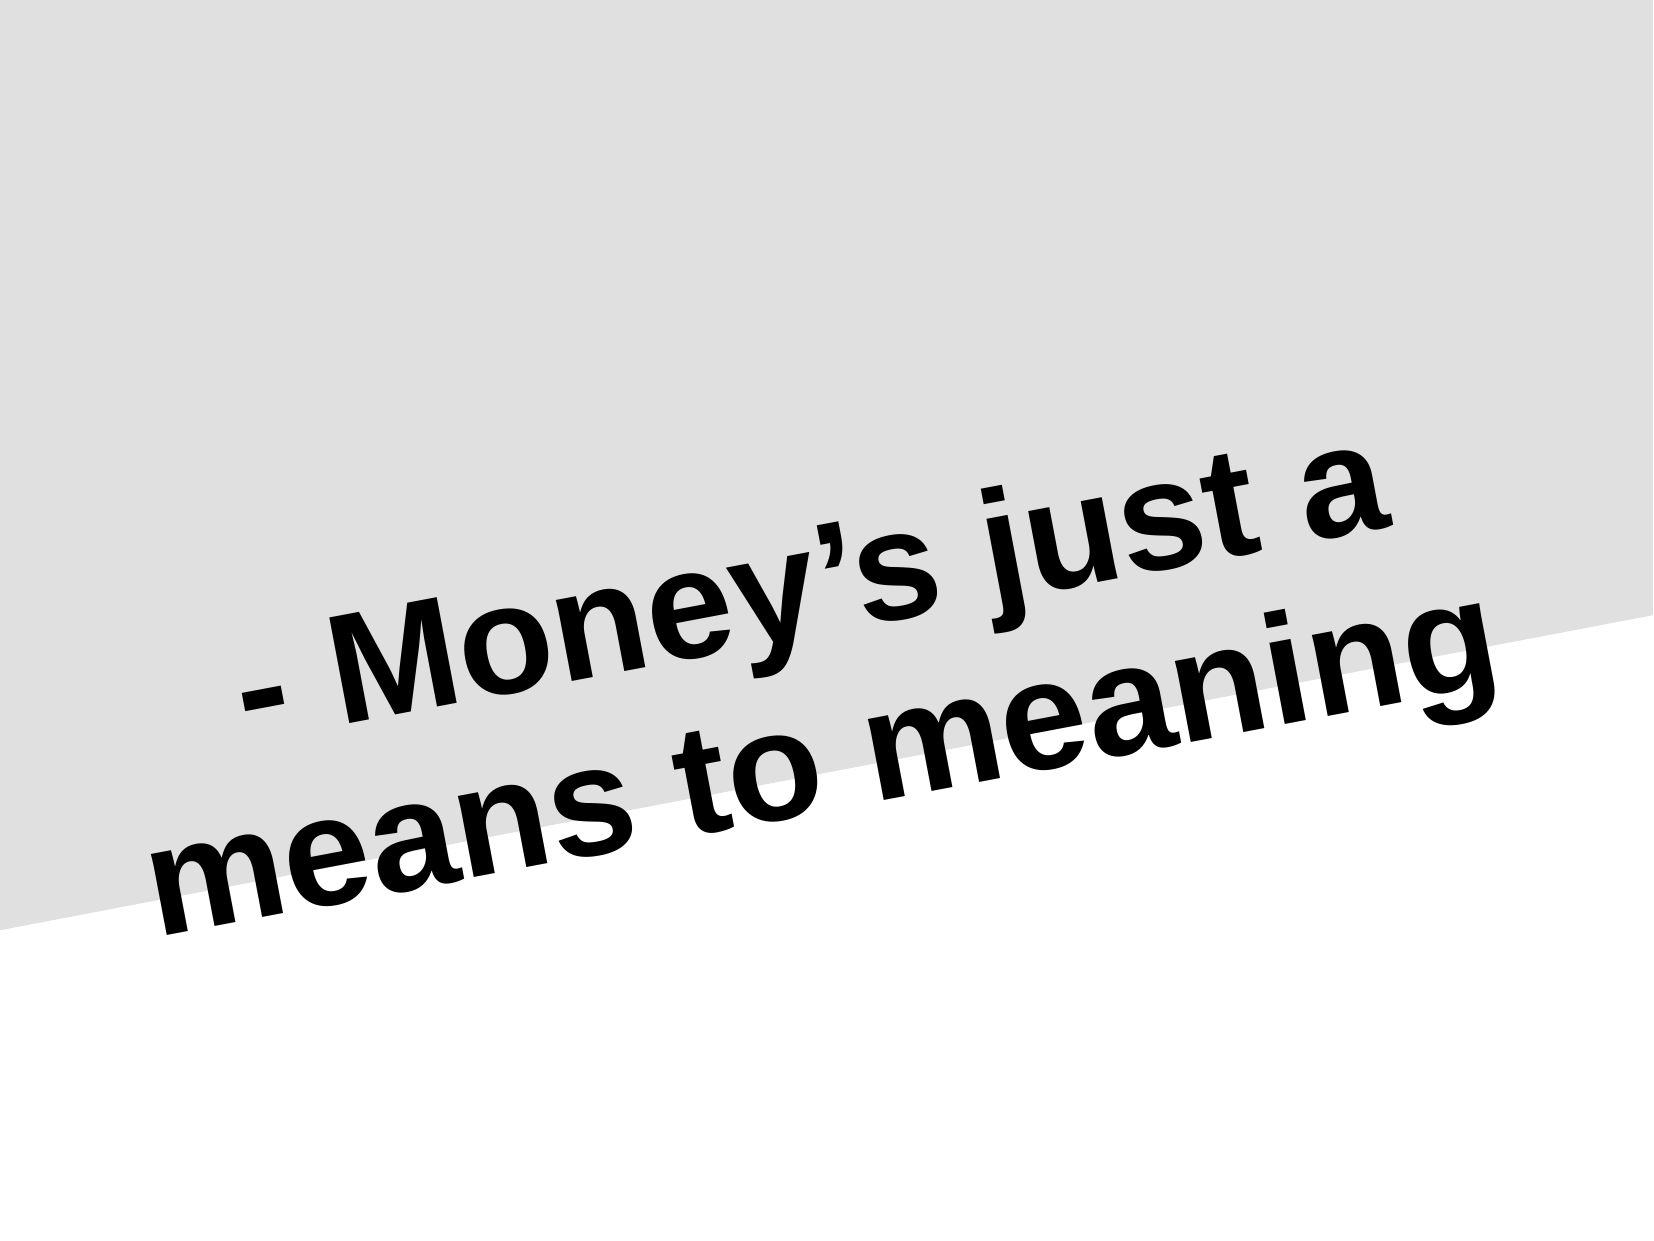

# - Money’s just a means to meaning